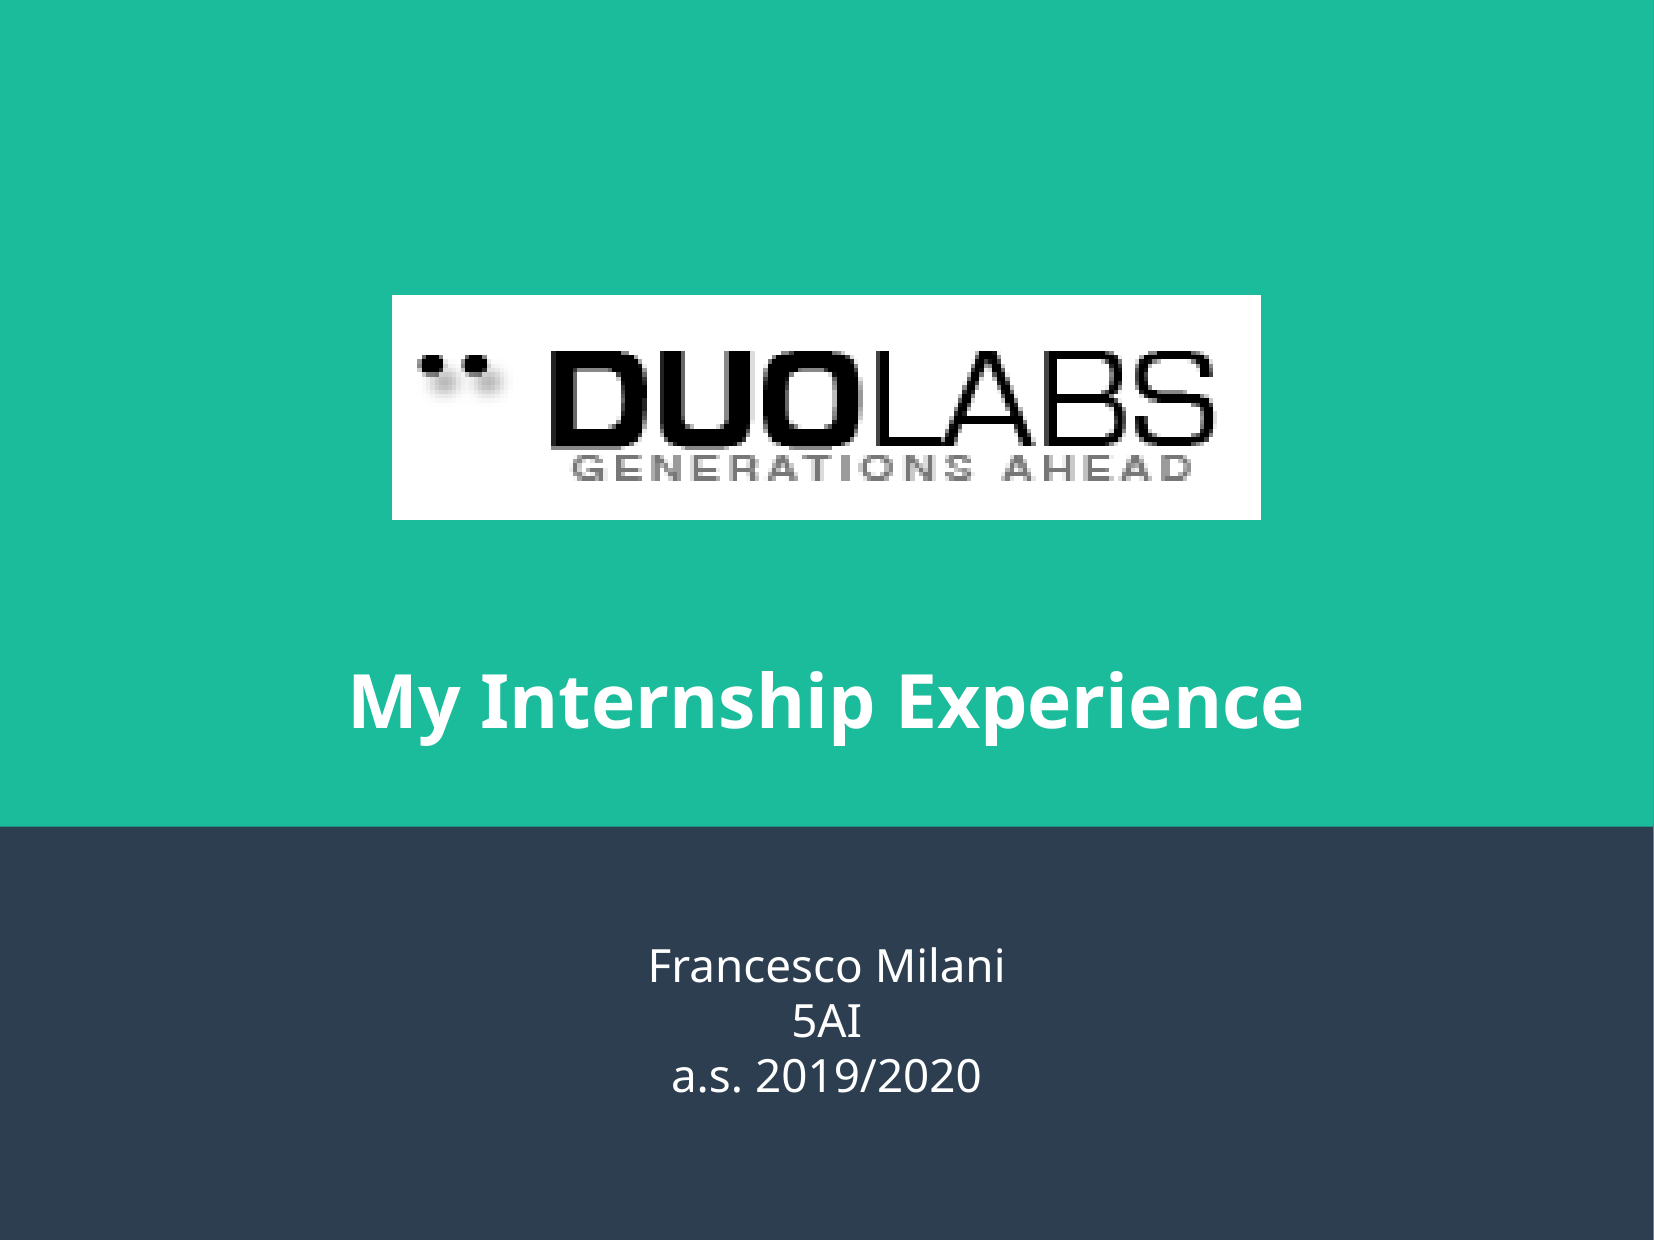

My Internship Experience
Francesco Milani
5AI
a.s. 2019/2020